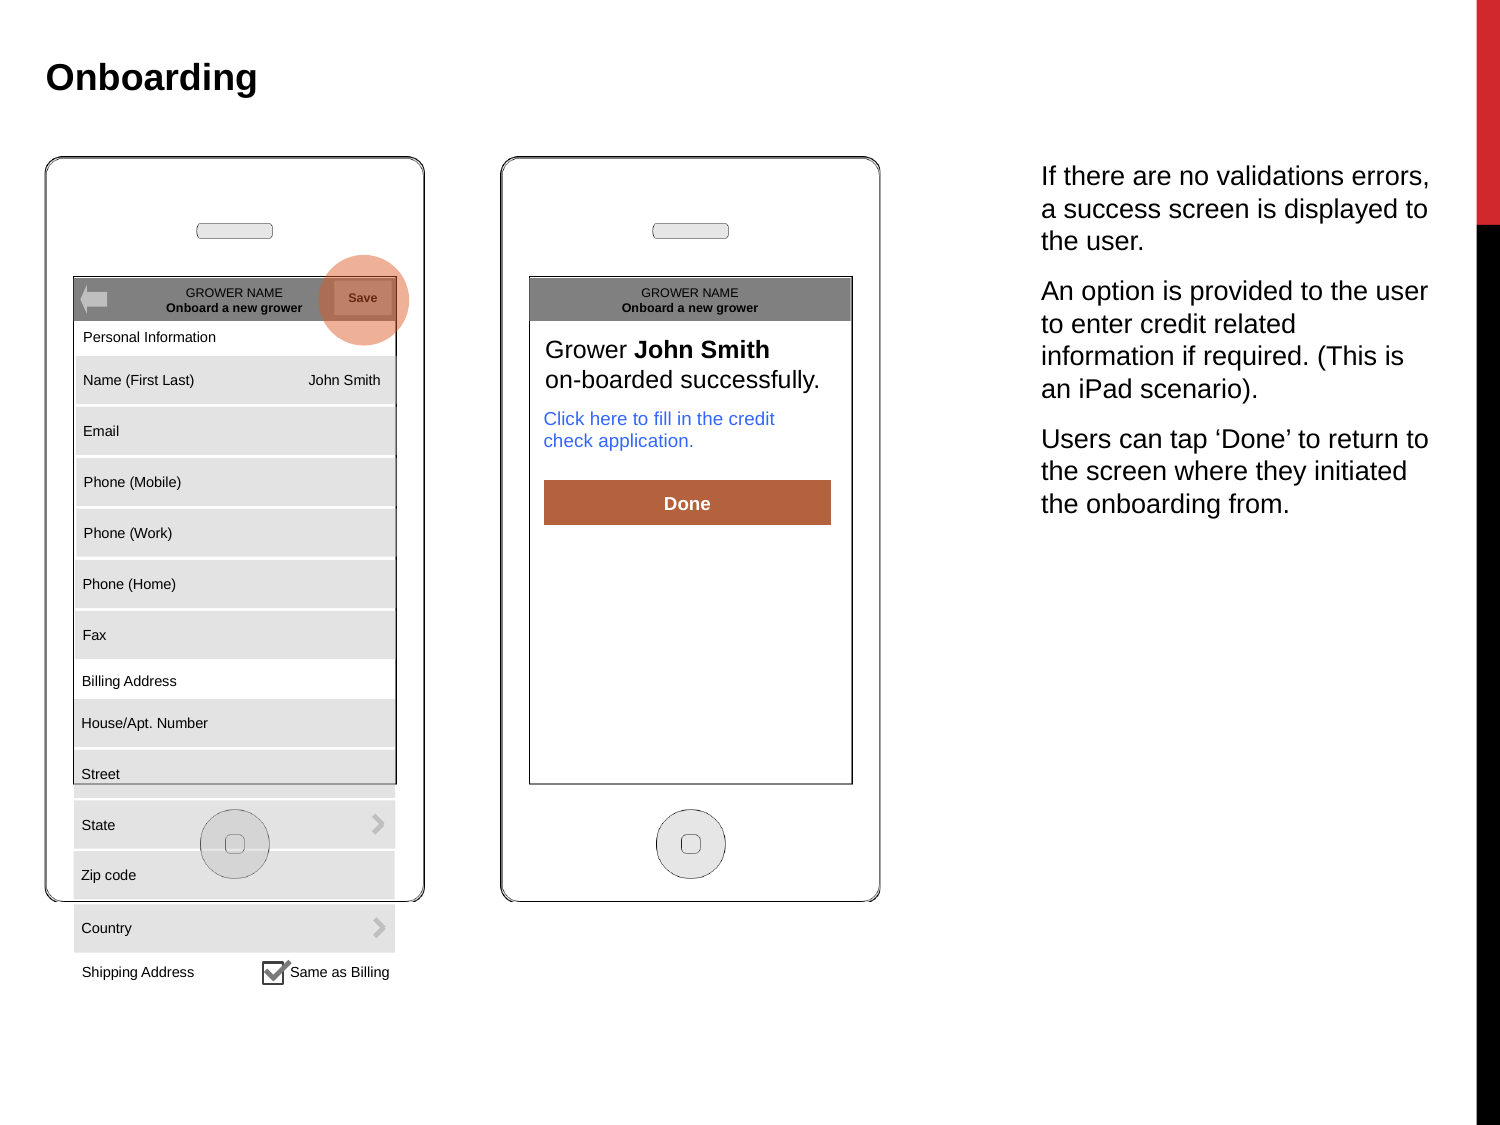

Onboarding
If there are no validations errors, a success screen is displayed to the user.
An option is provided to the user to enter credit related information if required. (This is an iPad scenario).
Users can tap ‘Done’ to return to the screen where they initiated the onboarding from.
GROWER NAME
Onboard a new grower
Save
Personal Information
John Smith
Name (First Last)
Email
Phone (Mobile)
Phone (Work)
Phone (Home)
Fax
Billing Address
House/Apt. Number
Street
State
Zip code
Country
Shipping Address
Same as Billing
GROWER NAME
Onboard a new grower
Grower John Smith
on-boarded successfully.
Click here to fill in the credit check application.
Done